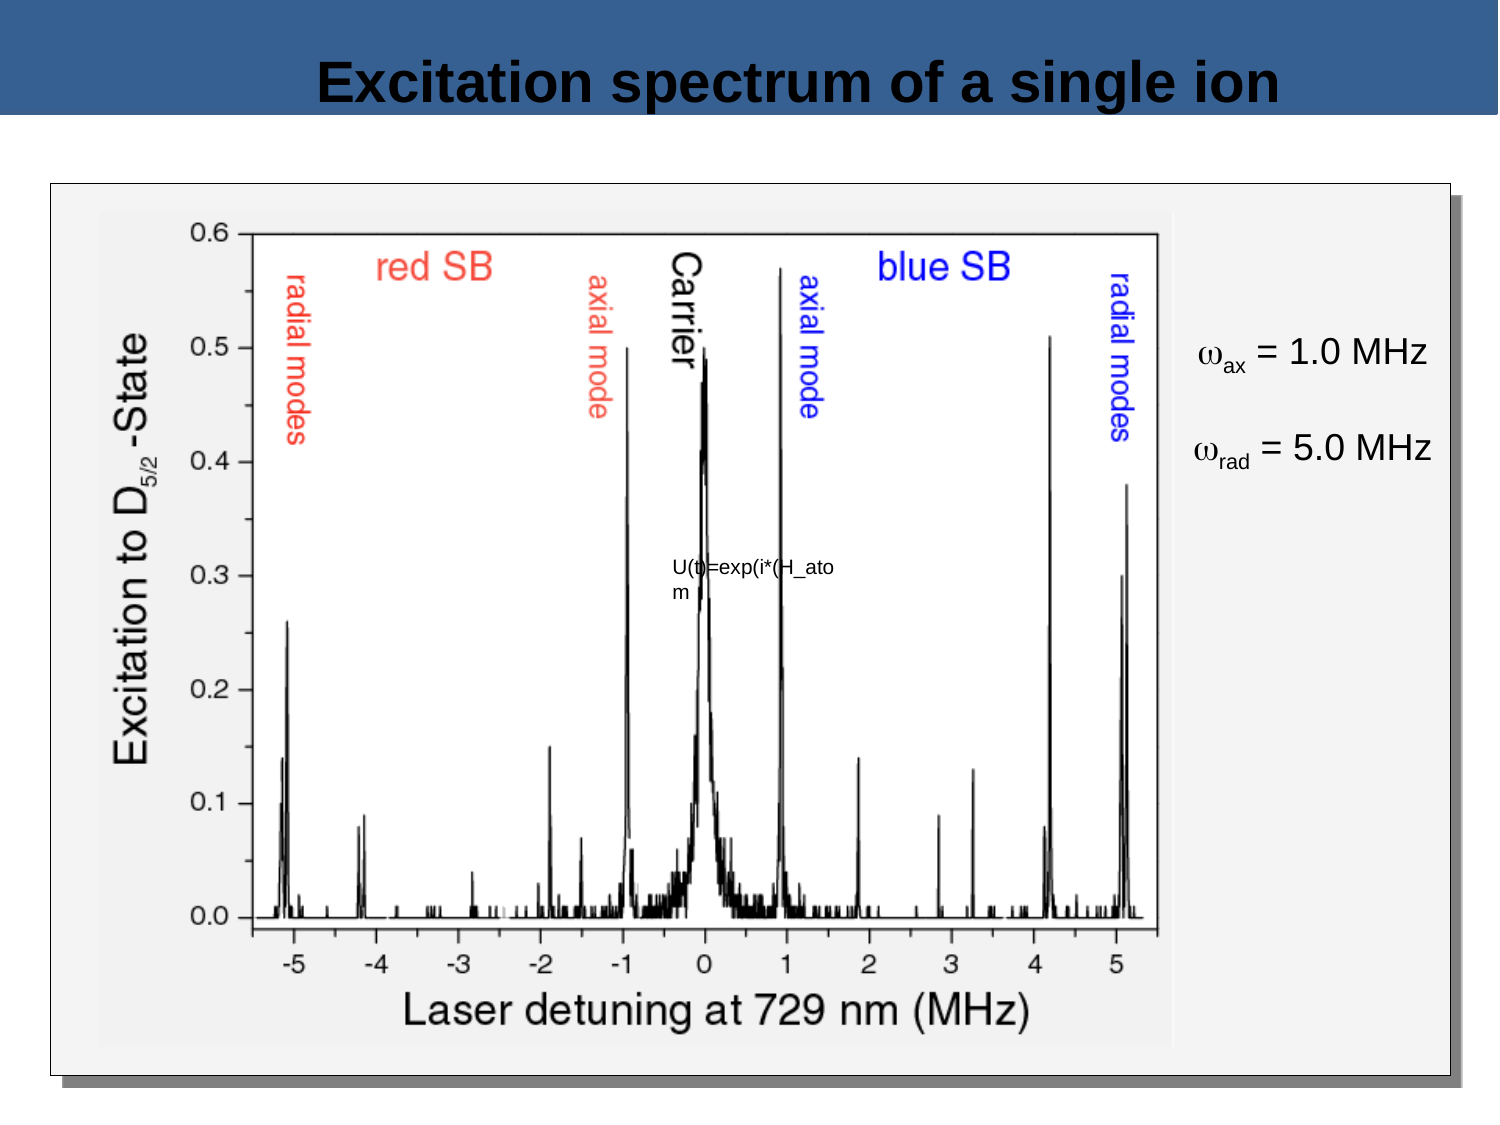

Excitation spectrum of a single ion
ax = 1.0 MHz
rad = 5.0 MHz
U(t)=exp(i*(H_atom